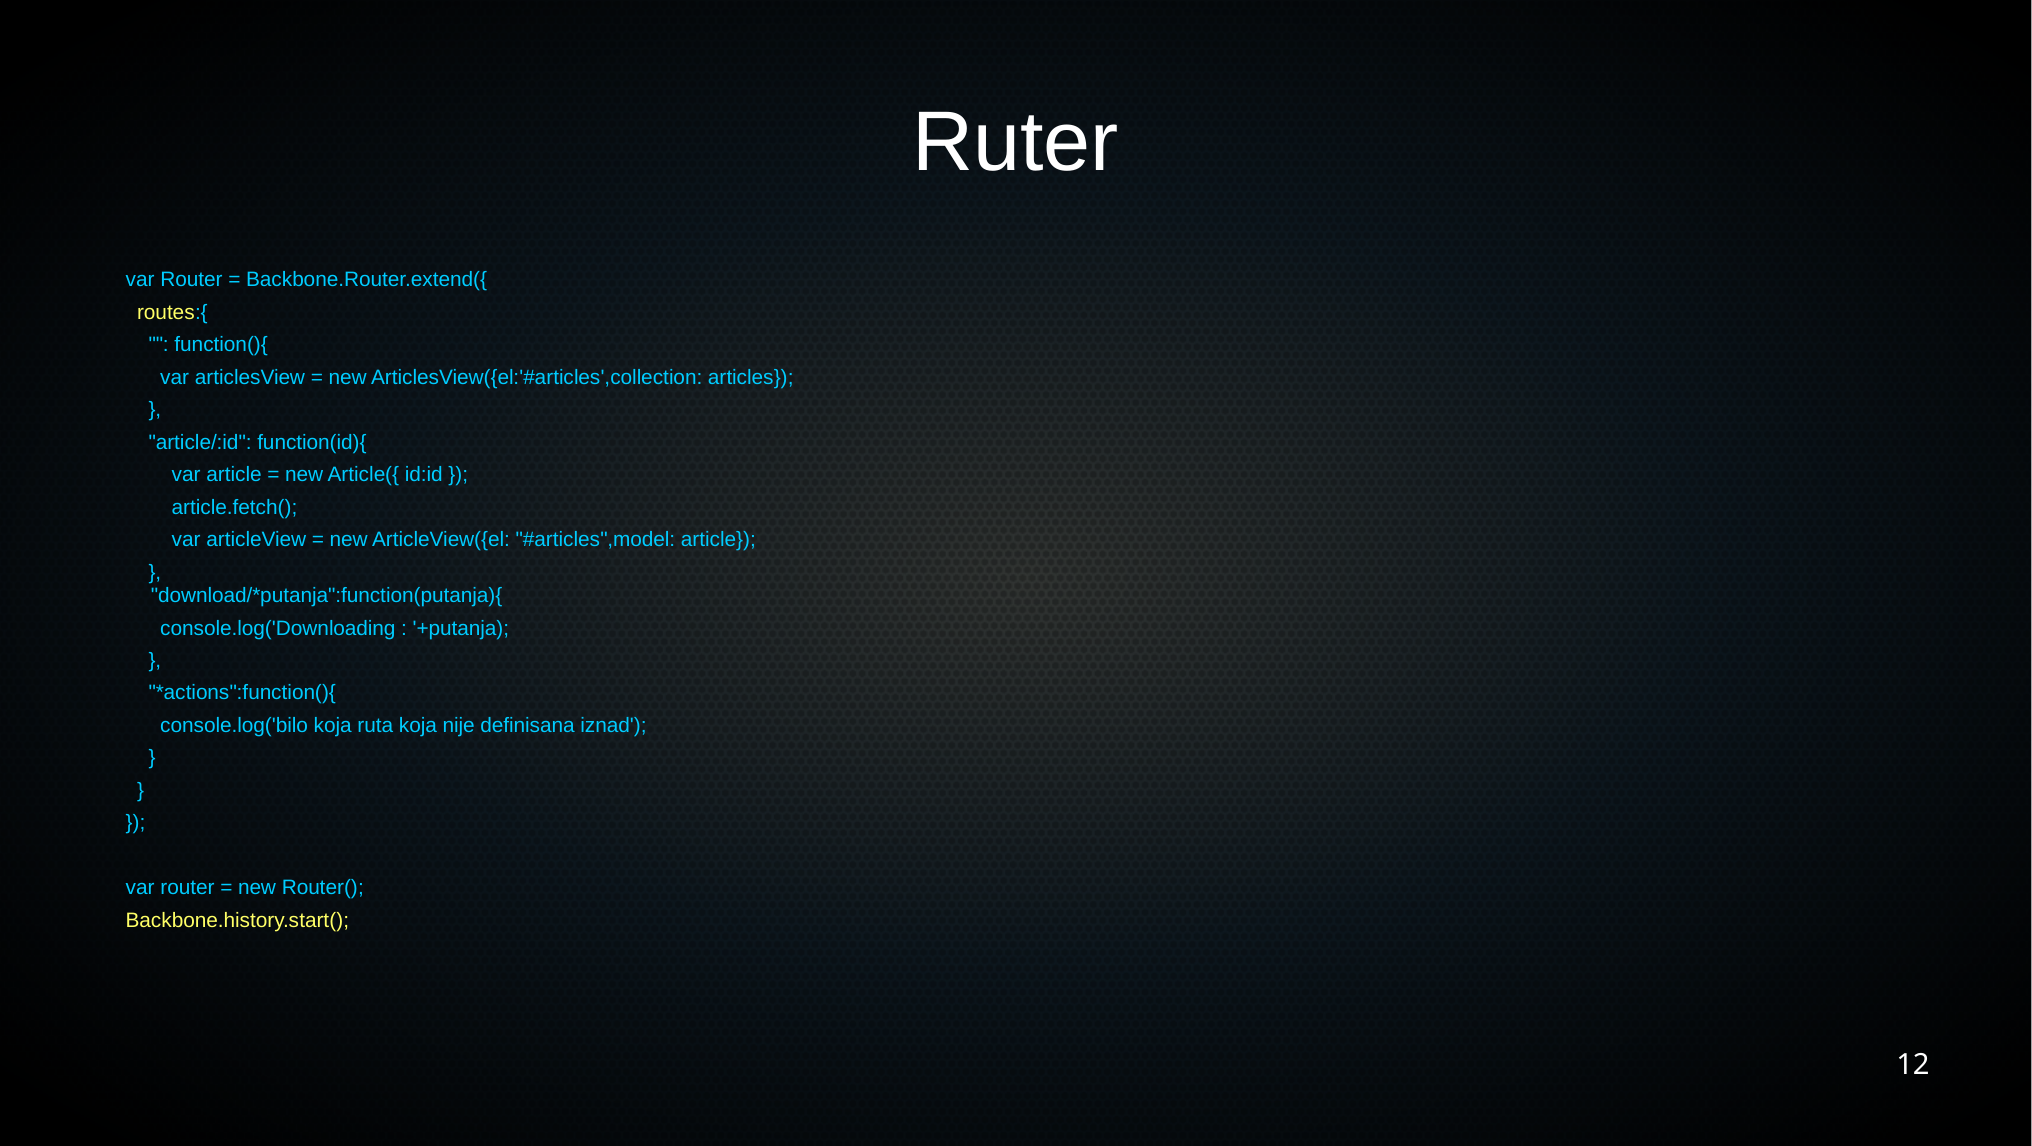

# Ruter
var Router = Backbone.Router.extend({
 routes:{
 "": function(){
 var articlesView = new ArticlesView({el:'#articles',collection: articles});
 },
 "article/:id": function(id){
 var article = new Article({ id:id });
 article.fetch();
 var articleView = new ArticleView({el: "#articles",model: article});
 },
	"download/*putanja":function(putanja){
 console.log('Downloading : '+putanja);
 },
 "*actions":function(){
 console.log('bilo koja ruta koja nije definisana iznad');
 }
 }
});
var router = new Router();
Backbone.history.start();
12